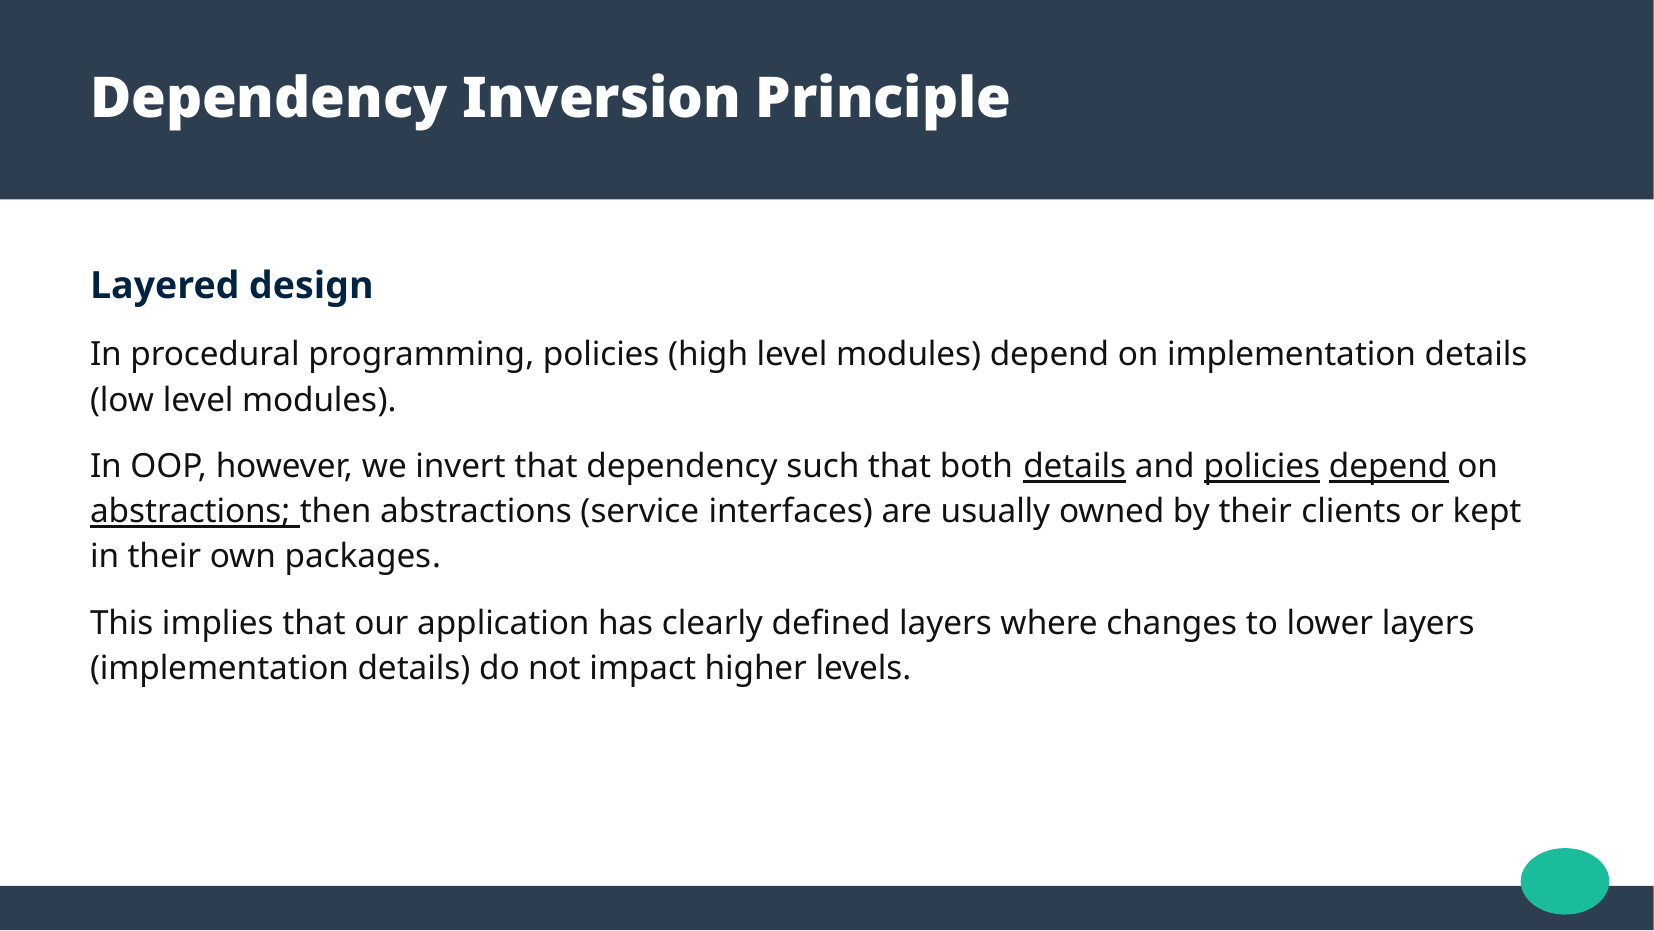

# Dependency Inversion Principle
Layered design
In procedural programming, policies (high level modules) depend on implementation details (low level modules).
In OOP, however, we invert that dependency such that both details and policies depend on abstractions; then abstractions (service interfaces) are usually owned by their clients or kept in their own packages.
This implies that our application has clearly defined layers where changes to lower layers (implementation details) do not impact higher levels.